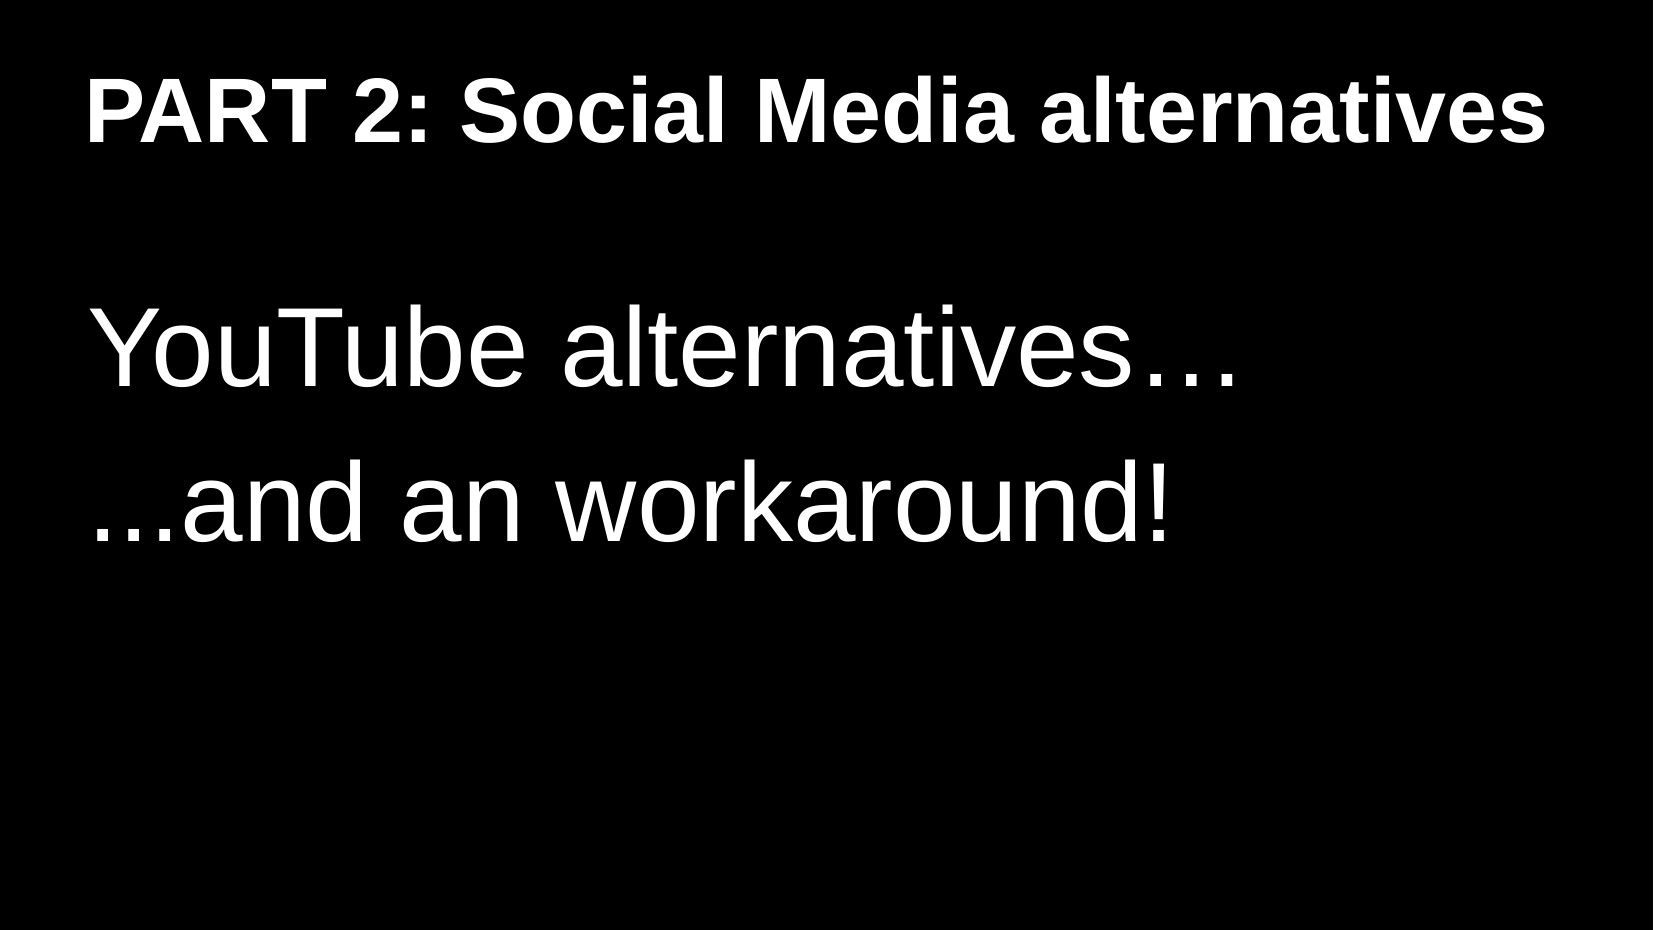

# PART 2: Social Media alternatives
YouTube alternatives…
...and an workaround!